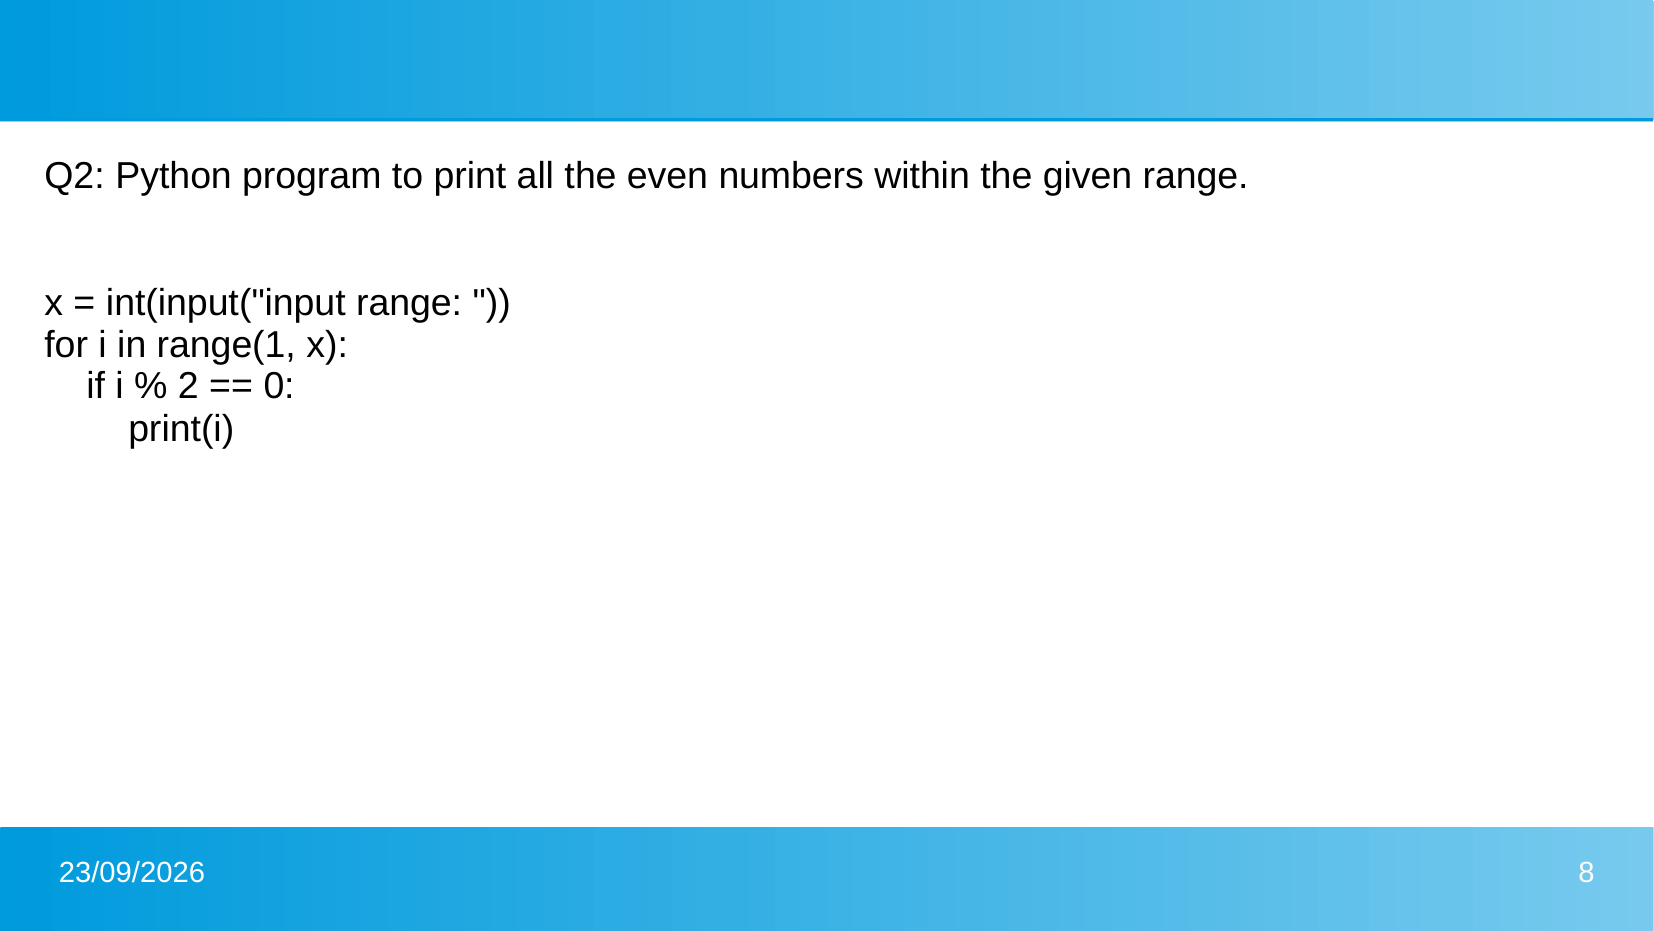

#
Q2: Python program to print all the even numbers within the given range.
x = int(input("input range: "))
for i in range(1, x):
 if i % 2 == 0:
 print(i)
8